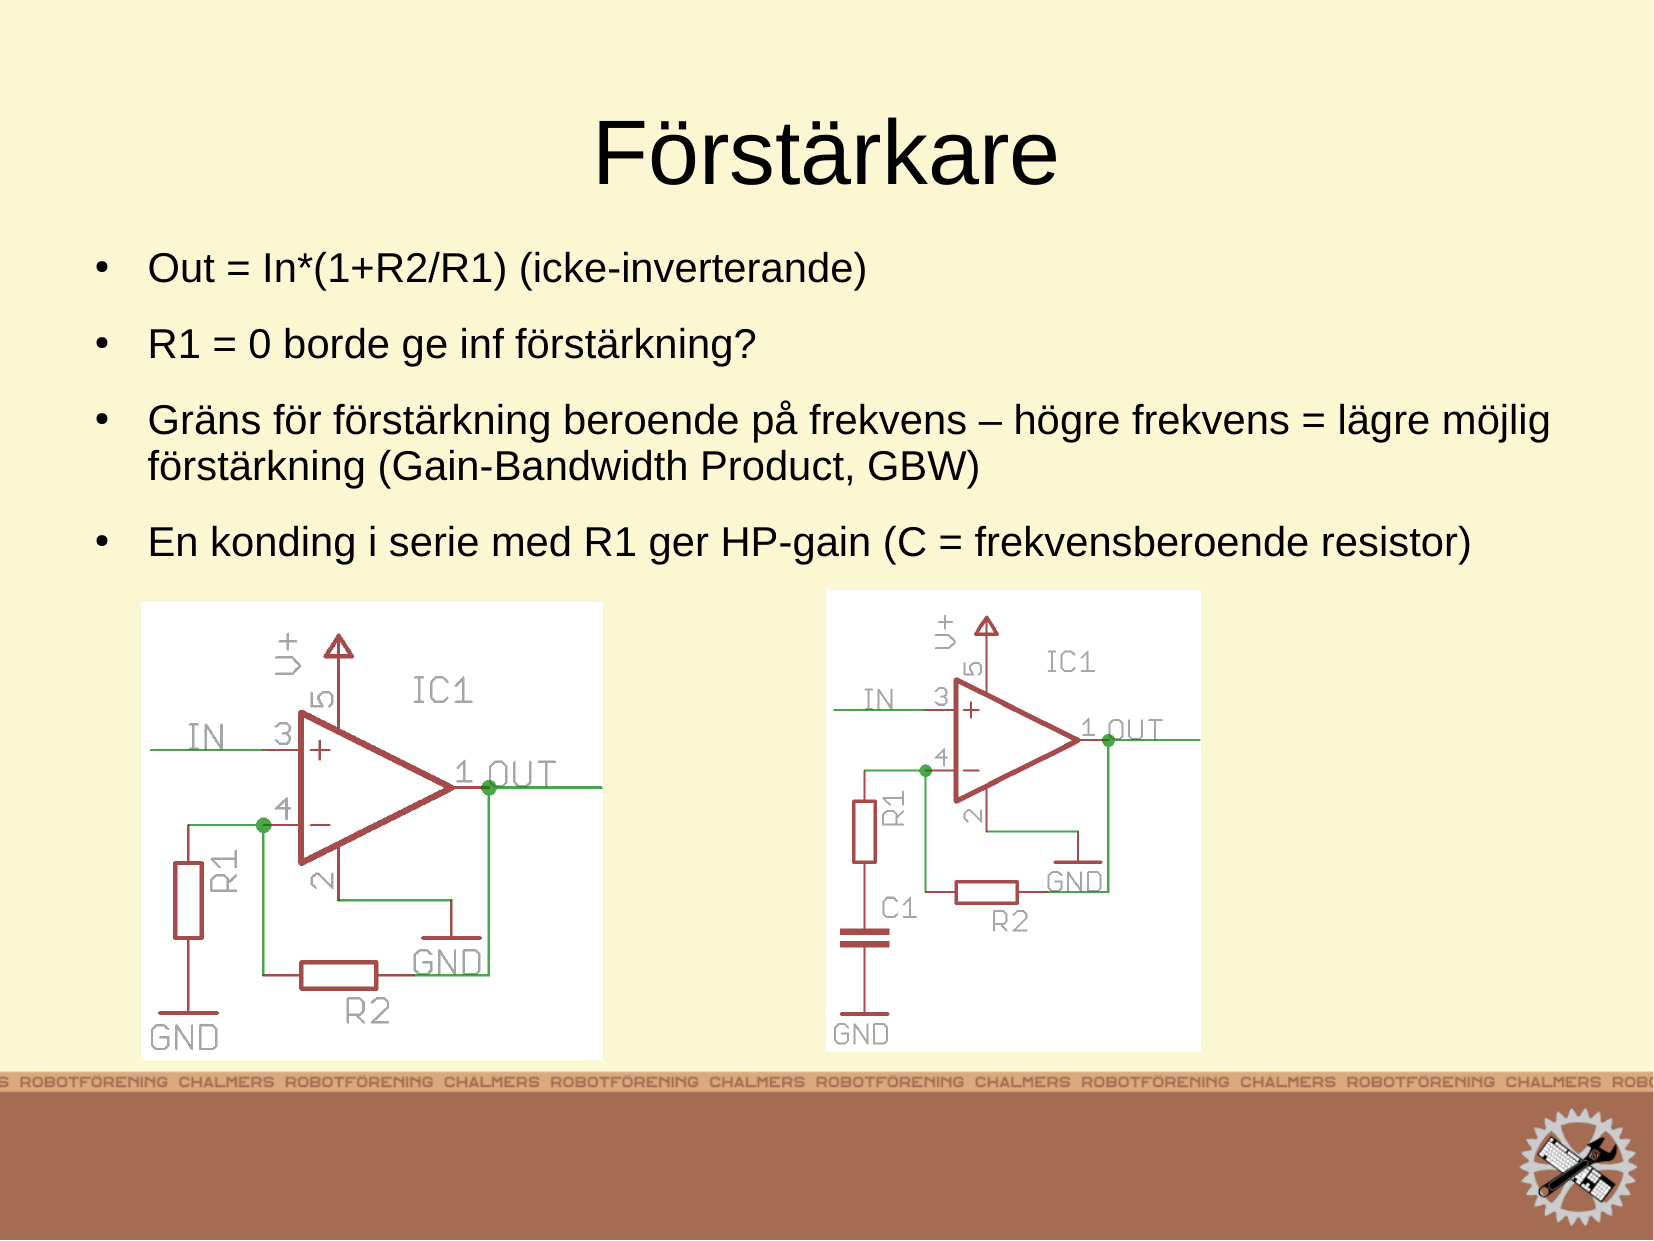

# Förstärkare
Out = In*(1+R2/R1) (icke-inverterande)
R1 = 0 borde ge inf förstärkning?
Gräns för förstärkning beroende på frekvens – högre frekvens = lägre möjlig förstärkning (Gain-Bandwidth Product, GBW)
En konding i serie med R1 ger HP-gain (C = frekvensberoende resistor)